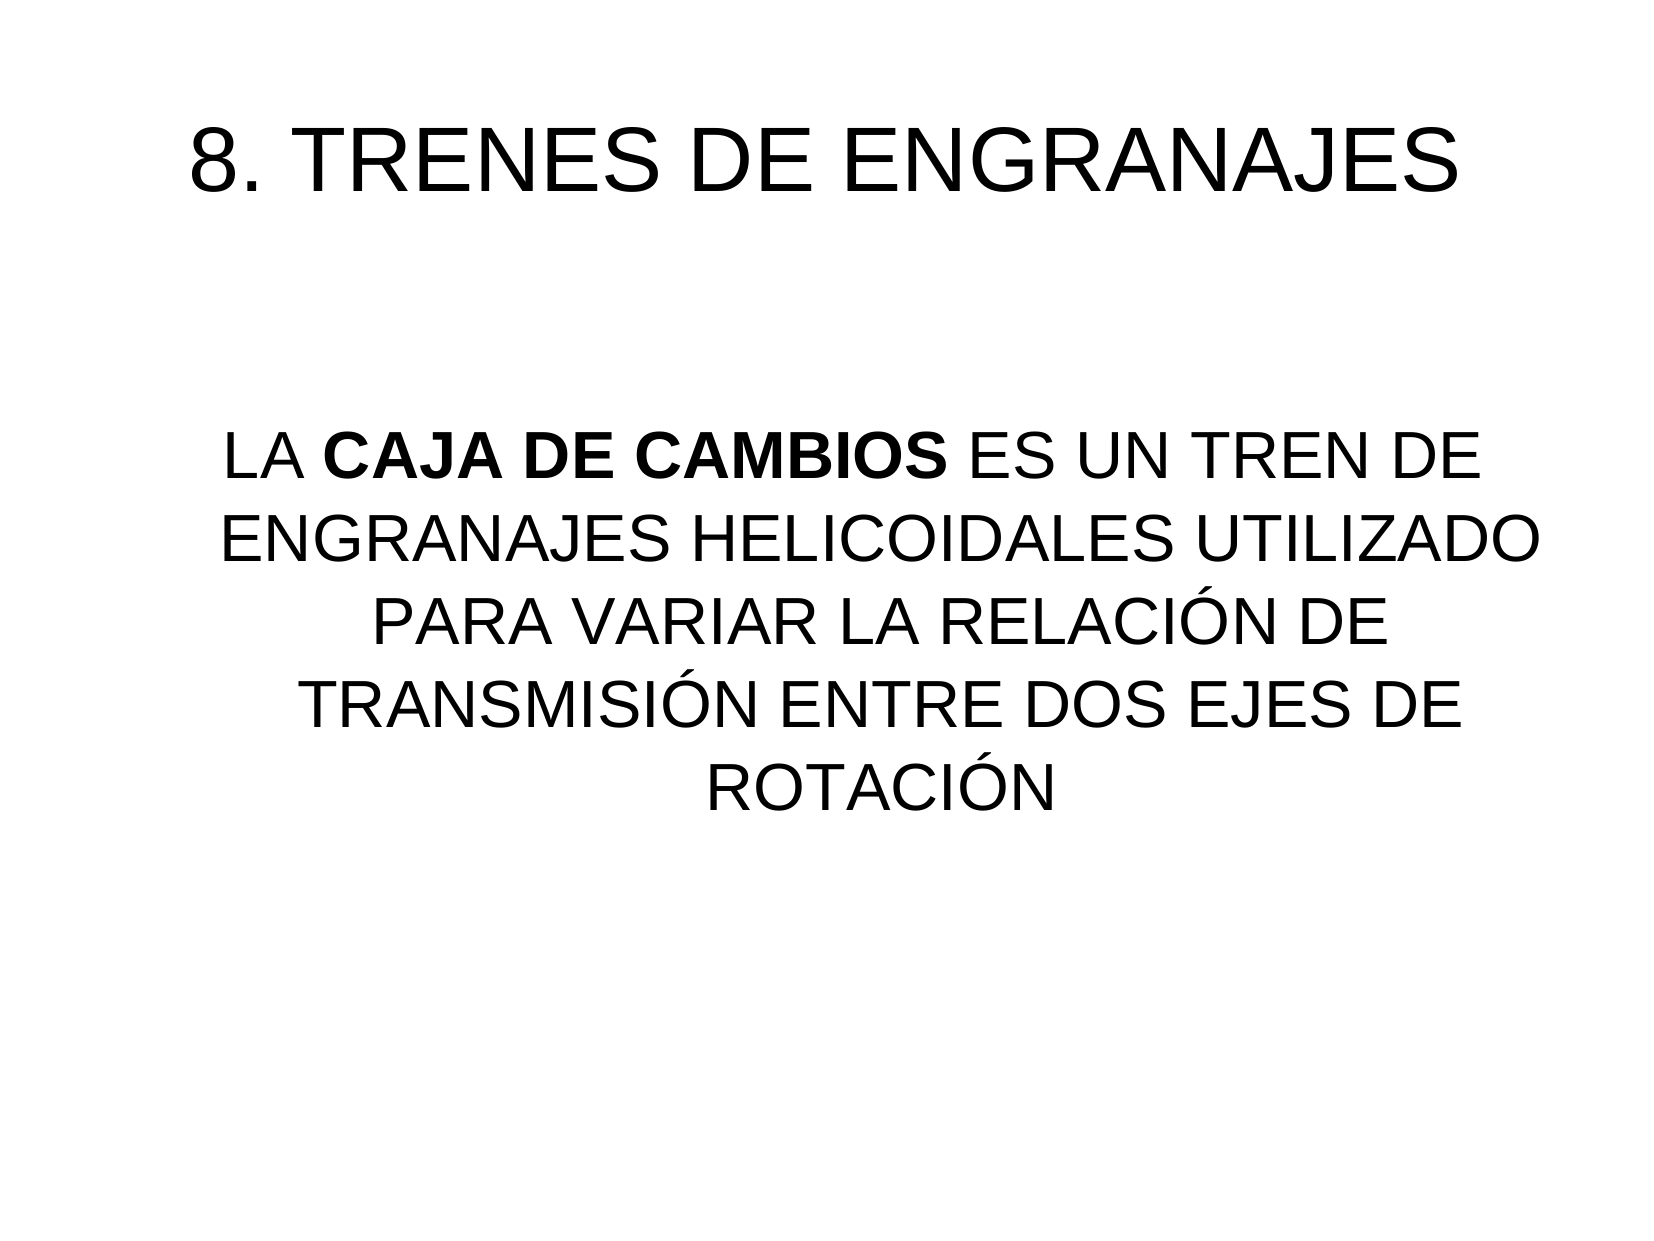

# 8. TRENES DE ENGRANAJES
LA CAJA DE CAMBIOS ES UN TREN DE ENGRANAJES HELICOIDALES UTILIZADO PARA VARIAR LA RELACIÓN DE TRANSMISIÓN ENTRE DOS EJES DE ROTACIÓN